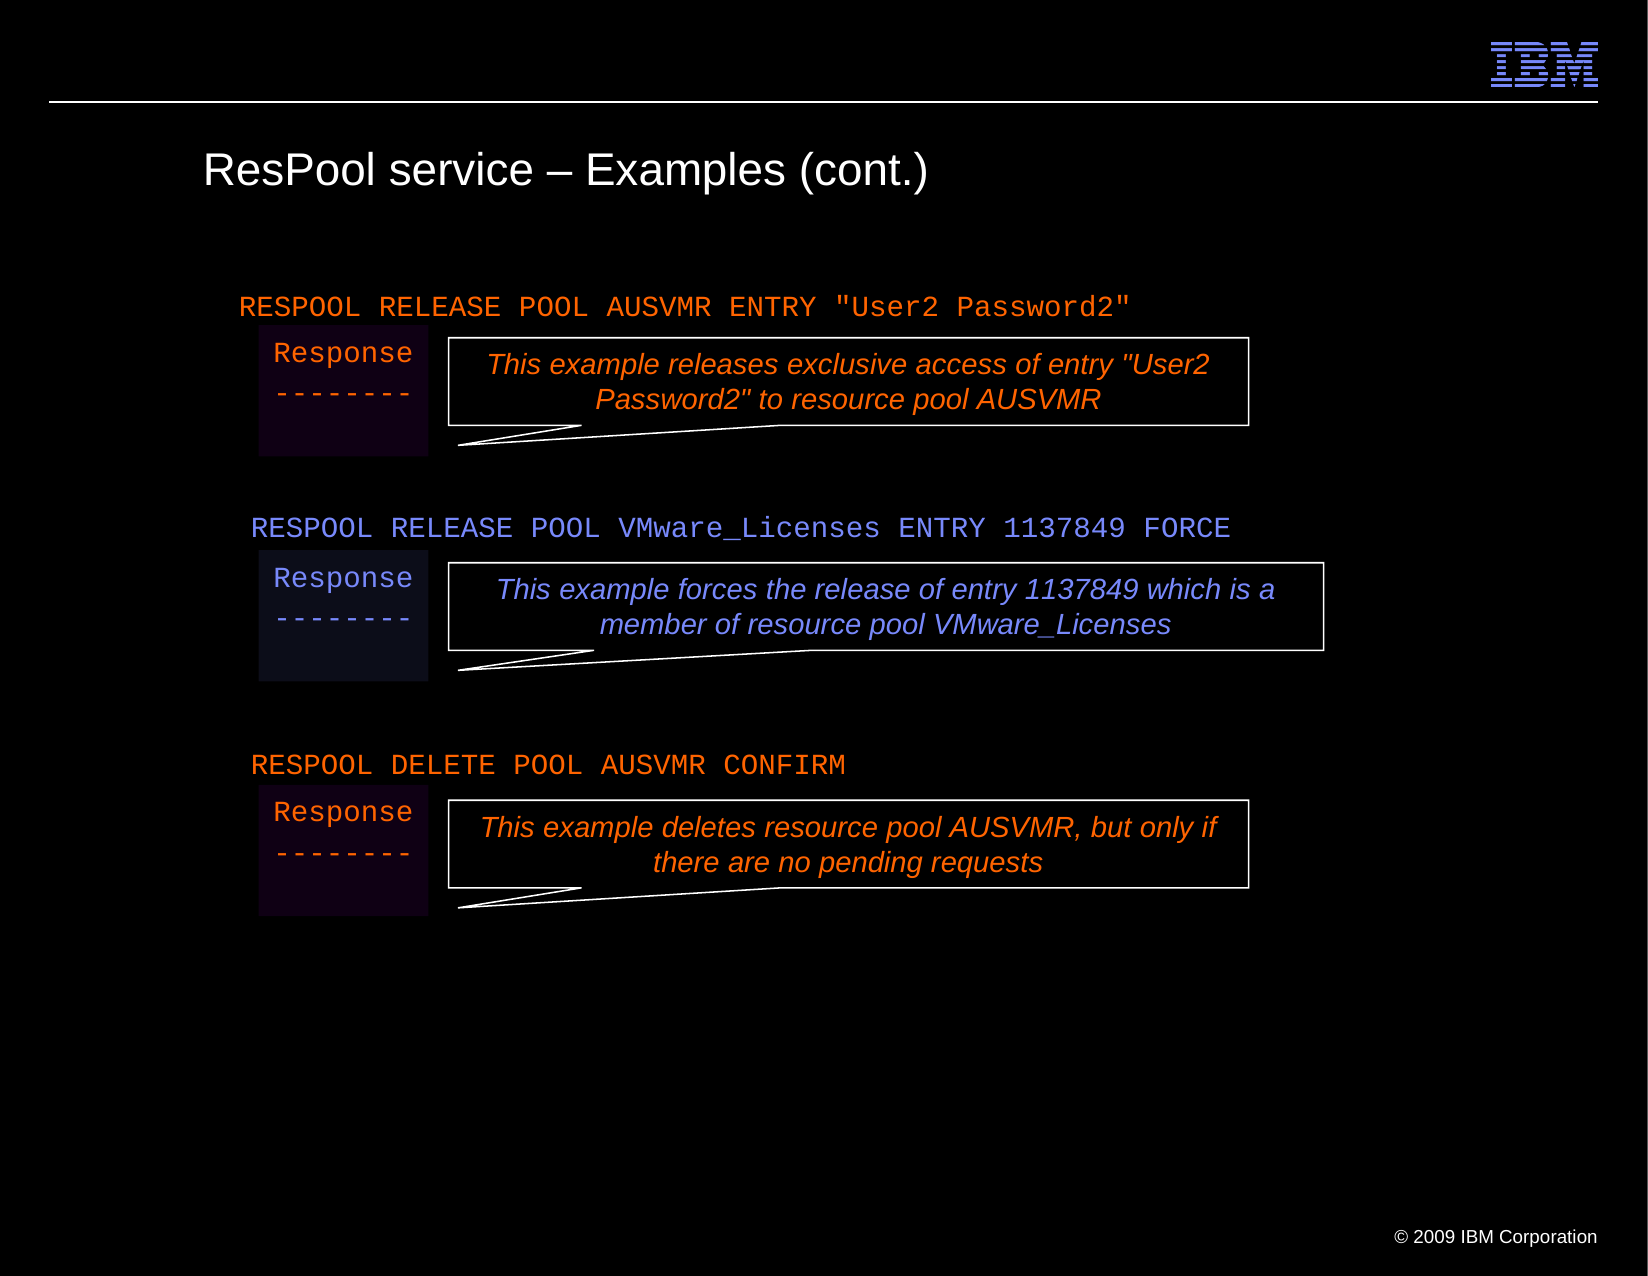

# ResPool service – Examples (cont.)
RESPOOL RELEASE POOL AUSVMR ENTRY "User2 Password2"
Response
--------
This example releases exclusive access of entry "User2 Password2" to resource pool AUSVMR
RESPOOL RELEASE POOL VMware_Licenses ENTRY 1137849 FORCE
Response
--------
This example forces the release of entry 1137849 which is a member of resource pool VMware_Licenses
RESPOOL DELETE POOL AUSVMR CONFIRM
Response
--------
This example deletes resource pool AUSVMR, but only if there are no pending requests